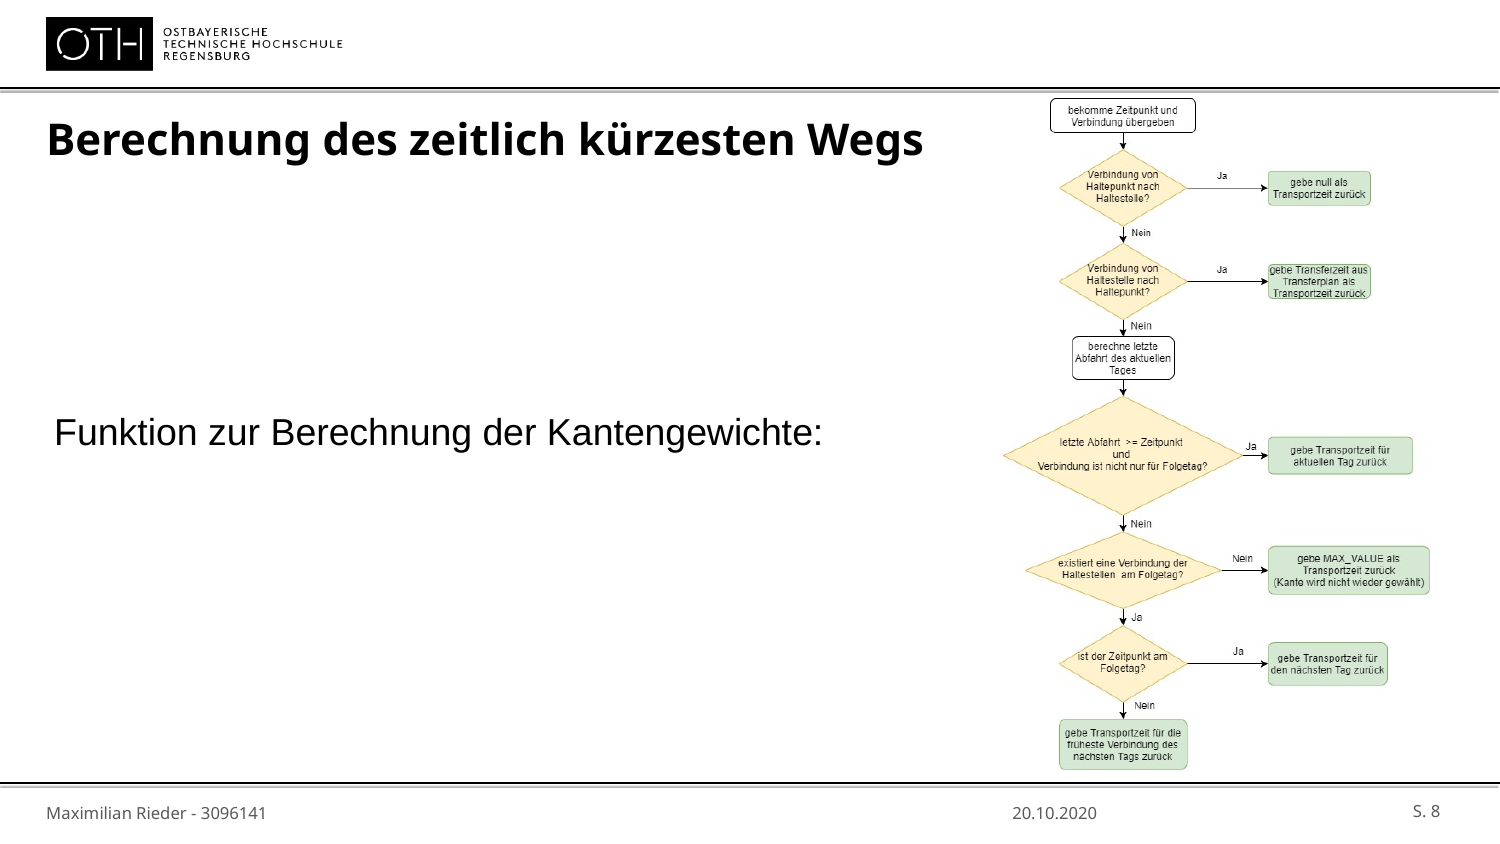

# Berechnung des zeitlich kürzesten Wegs
Funktion zur Berechnung der Kantengewichte:
S.
Maximilian Rieder - 3096141
20.10.2020